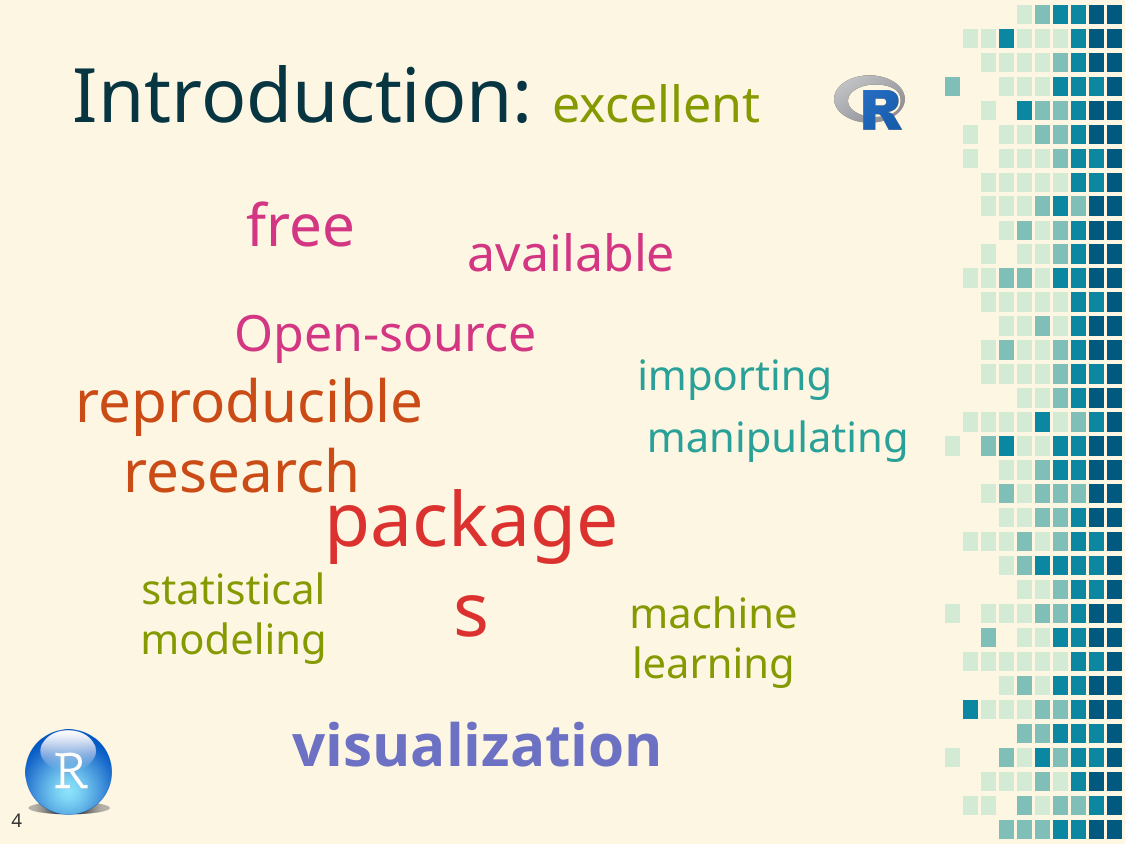

# Introduction: excellent
free
available
Open-source
importing and
manipulating
data
reproducible
research
packages
statistical modeling
machine learning
visualization
4